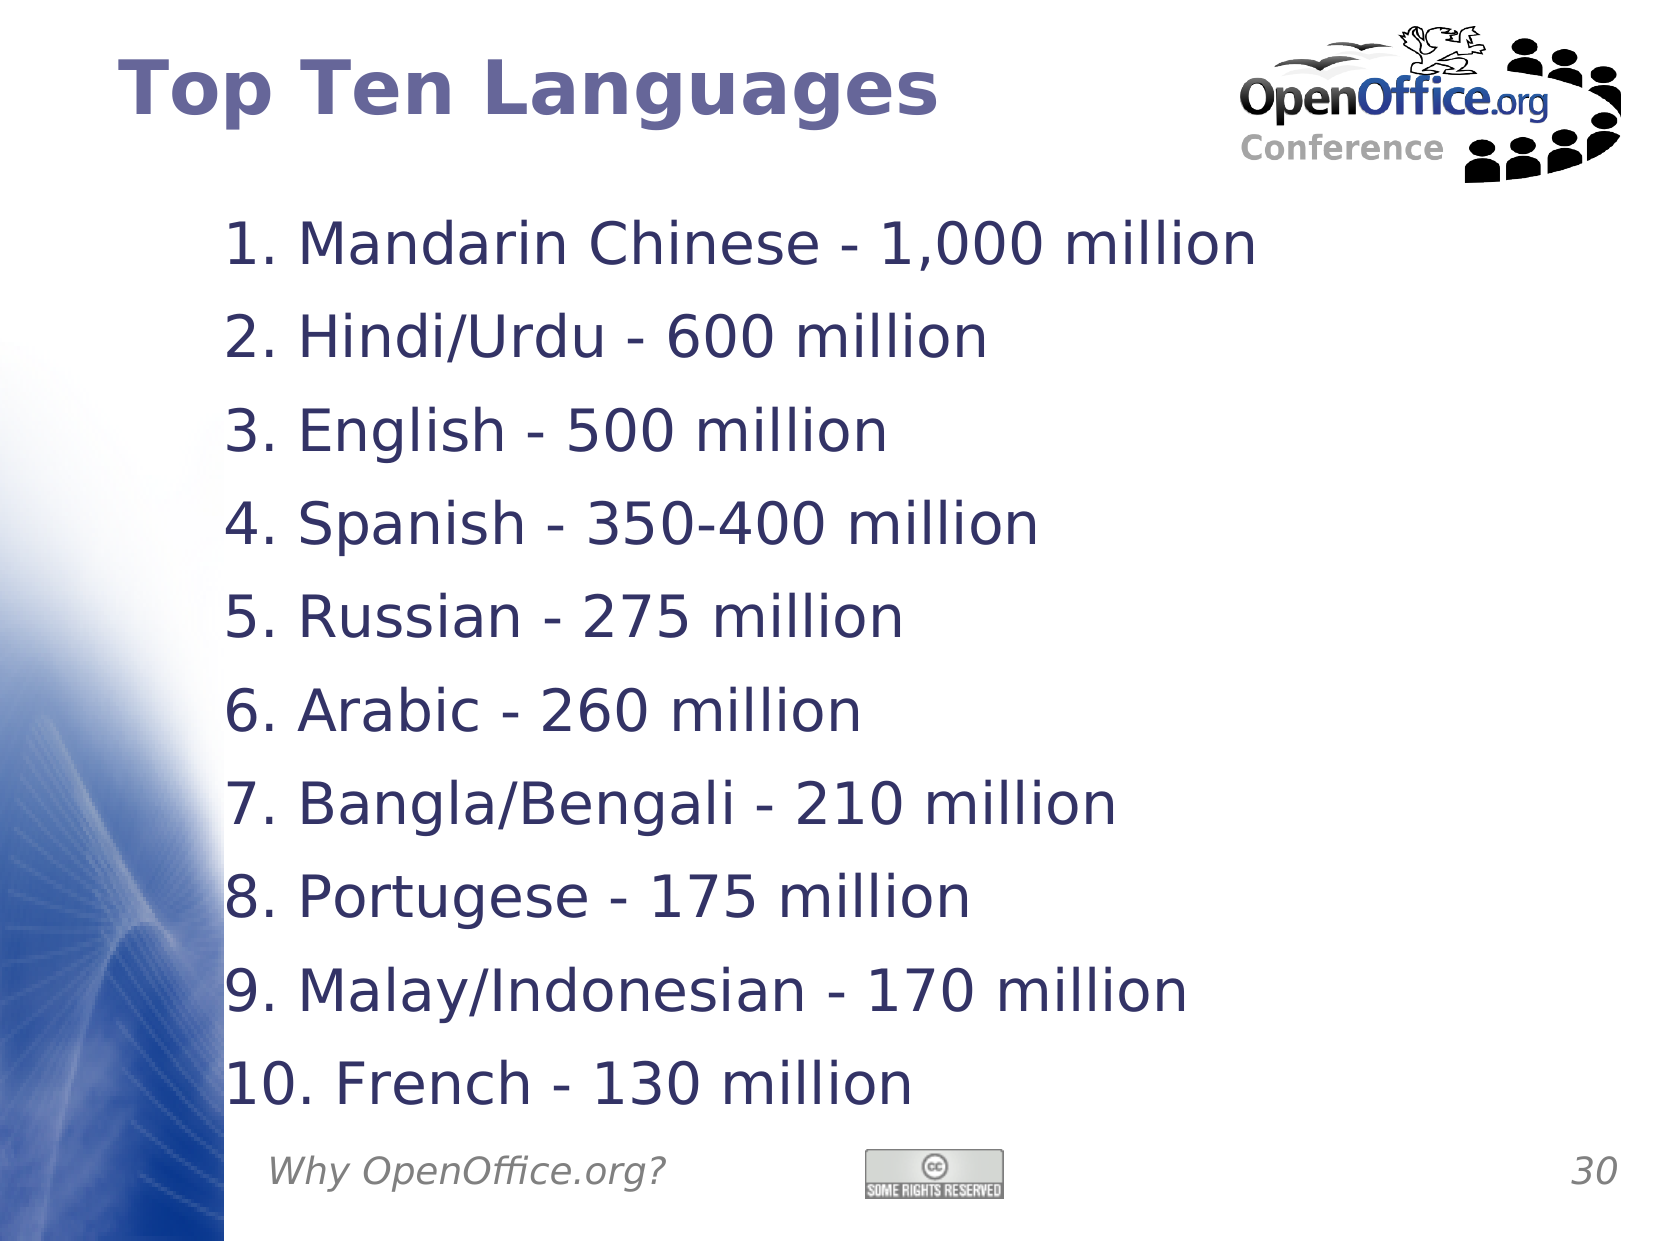

# Top Ten Languages
1. Mandarin Chinese - 1,000 million
2. Hindi/Urdu - 600 million
3. English - 500 million
4. Spanish - 350-400 million
5. Russian - 275 million
6. Arabic - 260 million
7. Bangla/Bengali - 210 million
8. Portugese - 175 million
9. Malay/Indonesian - 170 million
10. French - 130 million